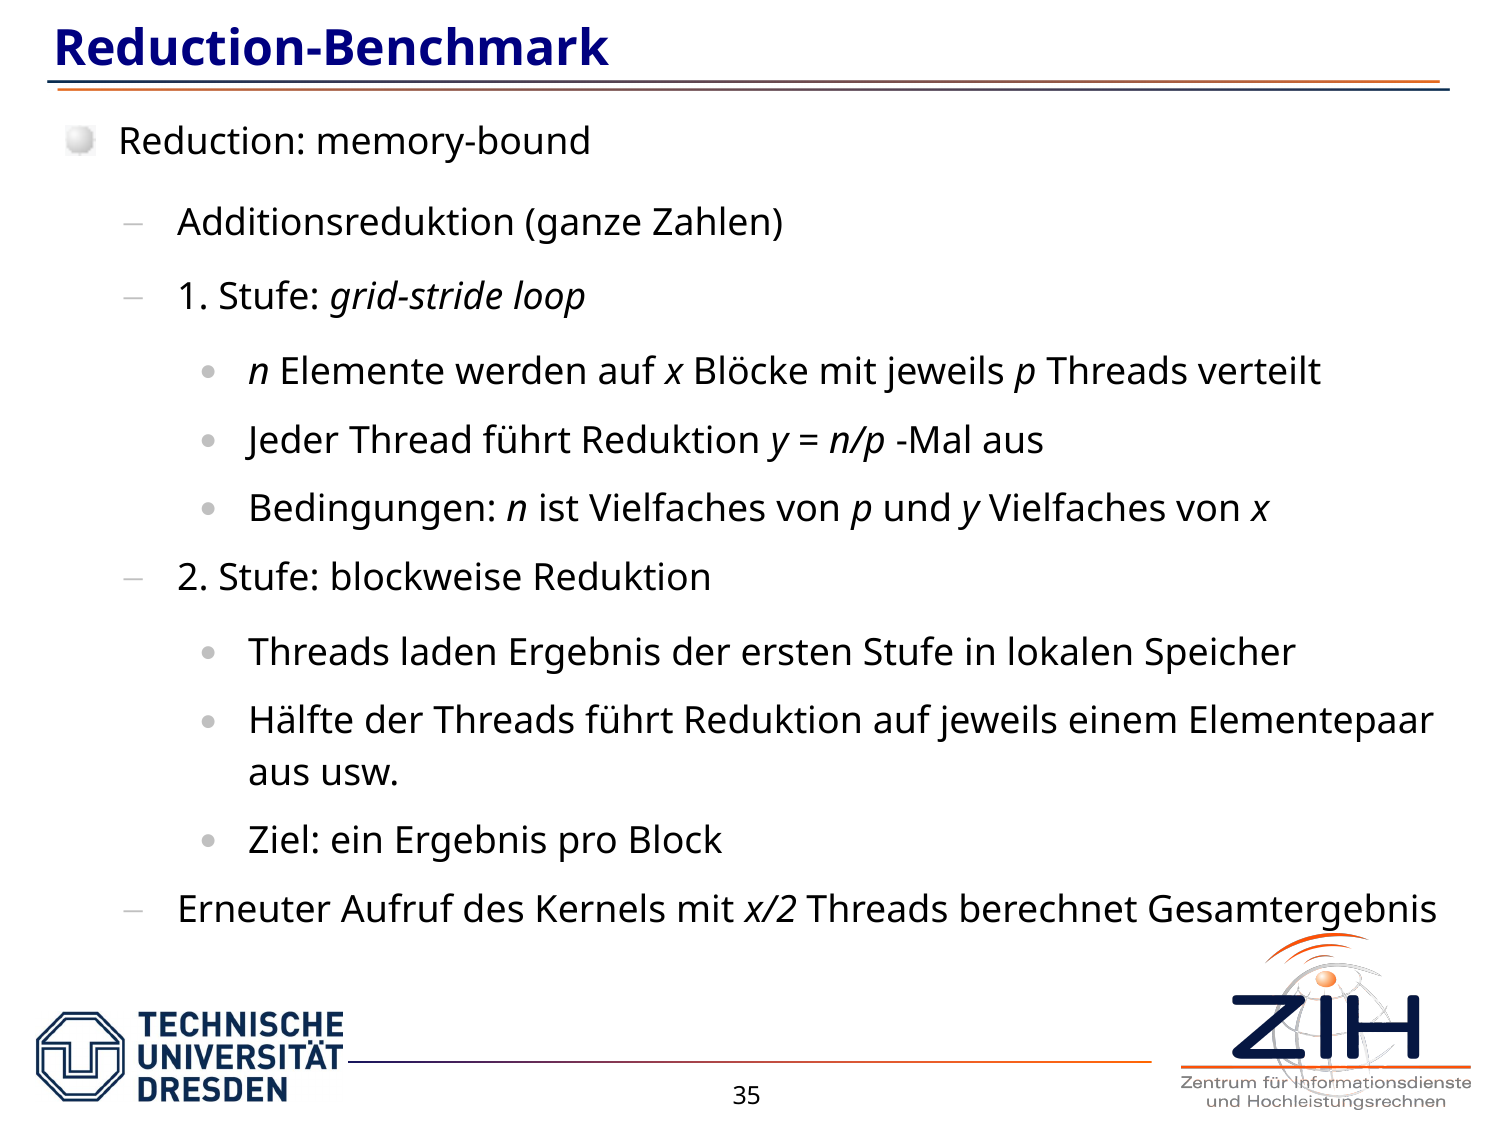

# Reduction-Benchmark
Reduction: memory-bound
Additionsreduktion (ganze Zahlen)
1. Stufe: grid-stride loop
n Elemente werden auf x Blöcke mit jeweils p Threads verteilt
Jeder Thread führt Reduktion y = n/p -Mal aus
Bedingungen: n ist Vielfaches von p und y Vielfaches von x
2. Stufe: blockweise Reduktion
Threads laden Ergebnis der ersten Stufe in lokalen Speicher
Hälfte der Threads führt Reduktion auf jeweils einem Elementepaar aus usw.
Ziel: ein Ergebnis pro Block
Erneuter Aufruf des Kernels mit x/2 Threads berechnet Gesamtergebnis
35